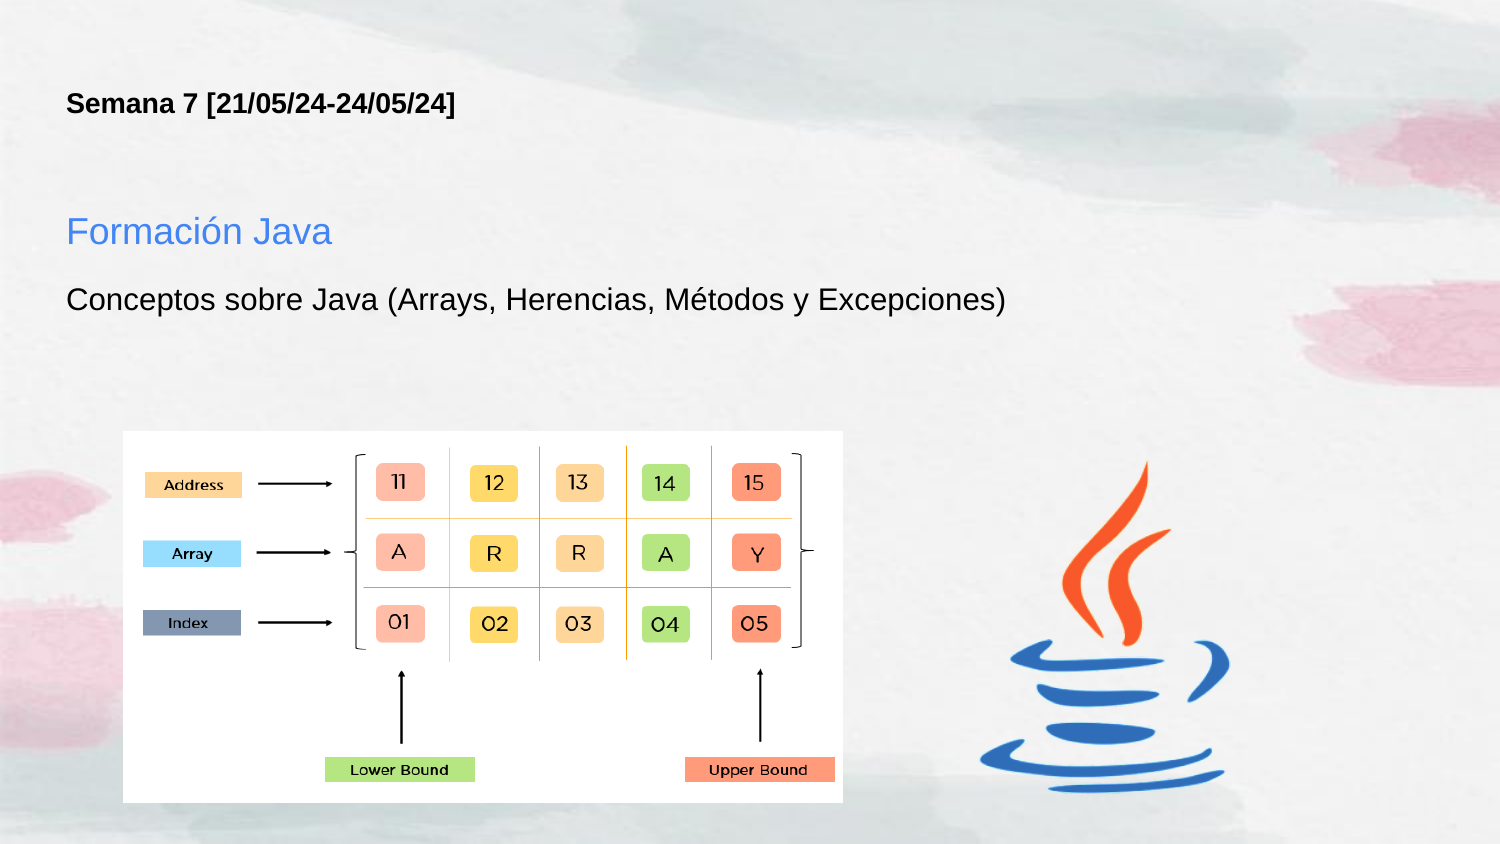

# Semana 7 [21/05/24-24/05/24]
Formación Java
Conceptos sobre Java (Arrays, Herencias, Métodos y Excepciones)